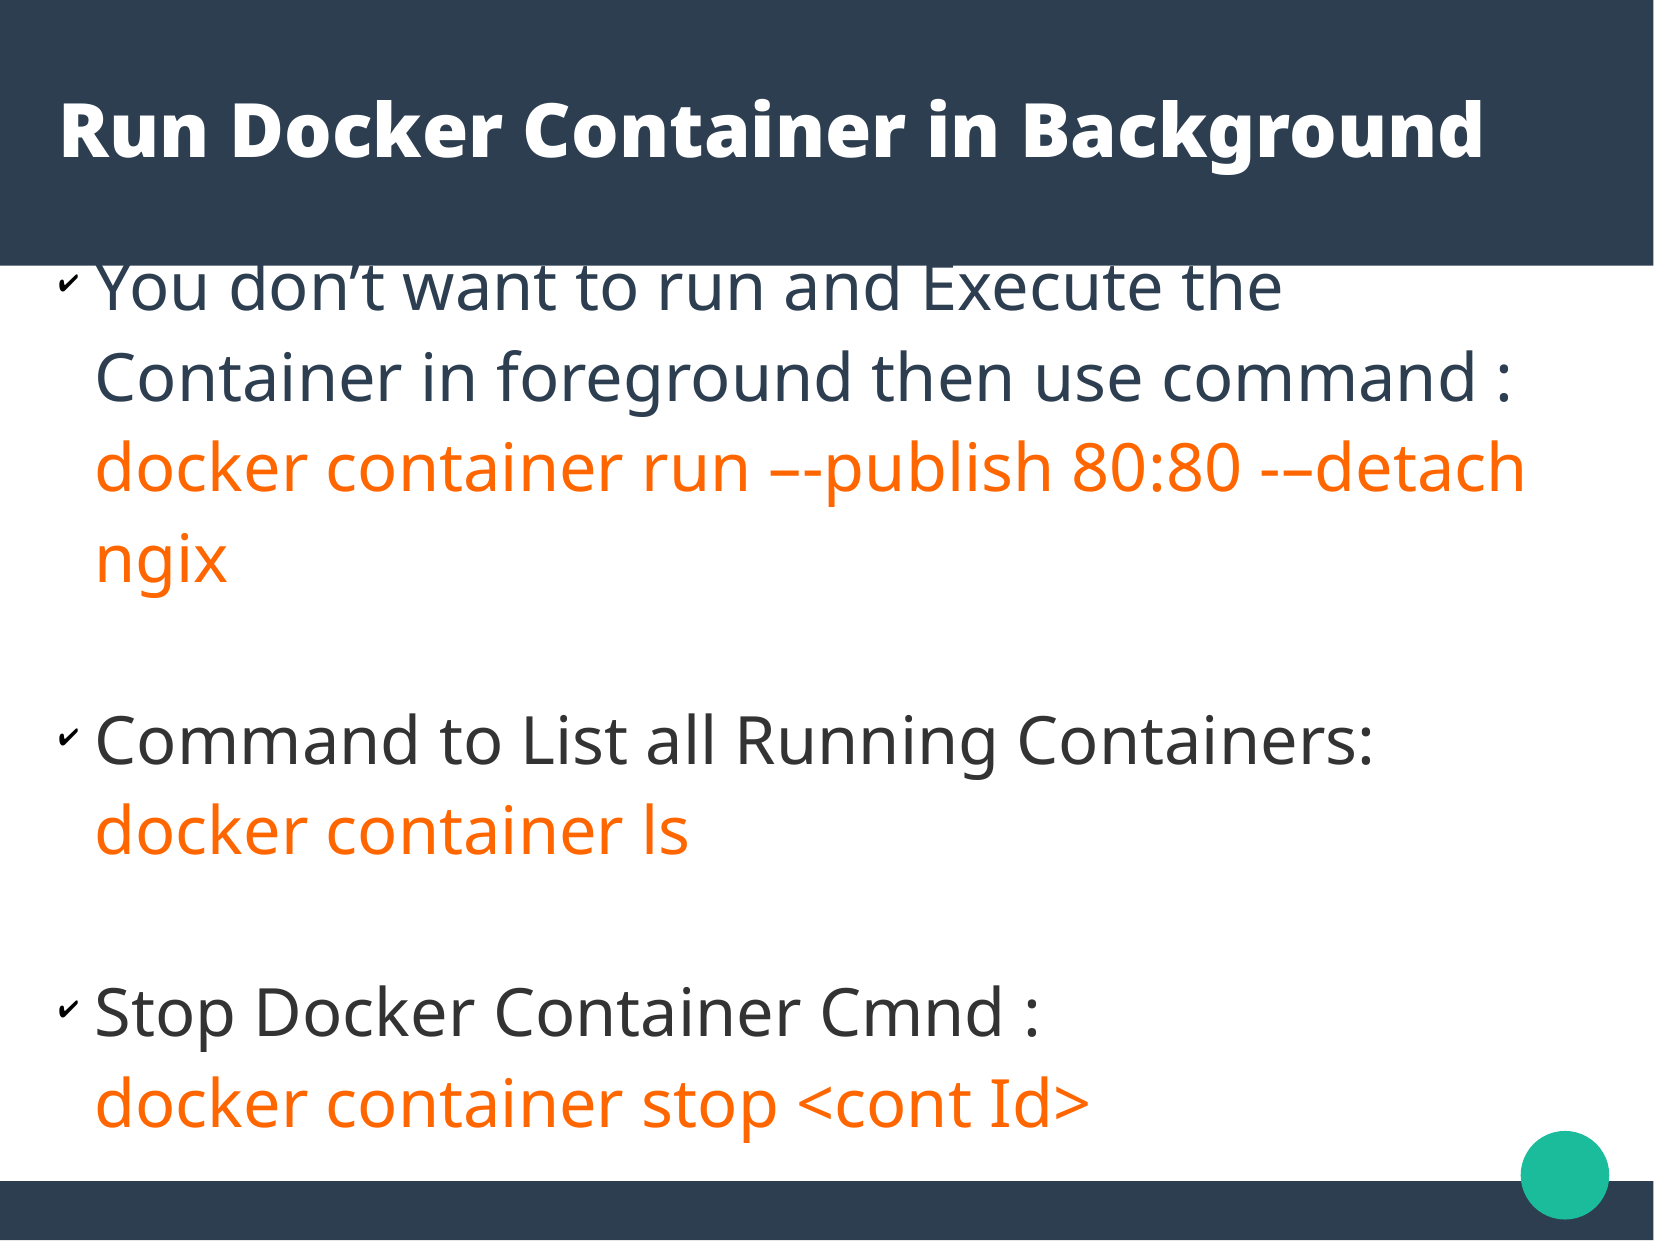

# Run Docker Container in Background
You don’t want to run and Execute the Container in foreground then use command :
docker container run –-publish 80:80 -–detach ngix
Command to List all Running Containers:
docker container ls
Stop Docker Container Cmnd :
docker container stop <cont Id>